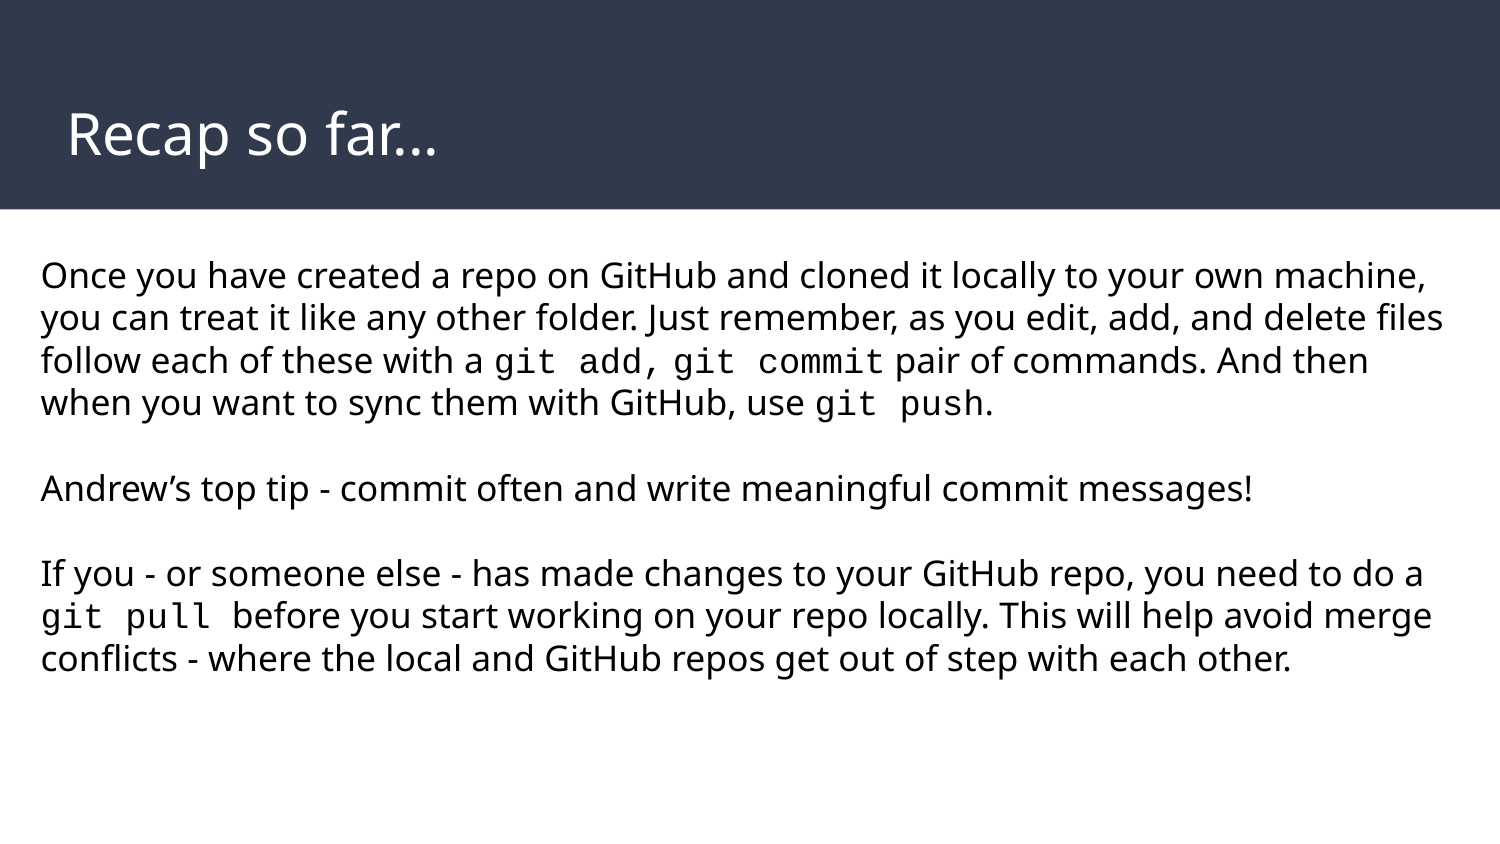

# Recap so far...
Once you have created a repo on GitHub and cloned it locally to your own machine, you can treat it like any other folder. Just remember, as you edit, add, and delete files follow each of these with a git add, git commit pair of commands. And then when you want to sync them with GitHub, use git push.
Andrew’s top tip - commit often and write meaningful commit messages!
If you - or someone else - has made changes to your GitHub repo, you need to do a git pull before you start working on your repo locally. This will help avoid merge conflicts - where the local and GitHub repos get out of step with each other.